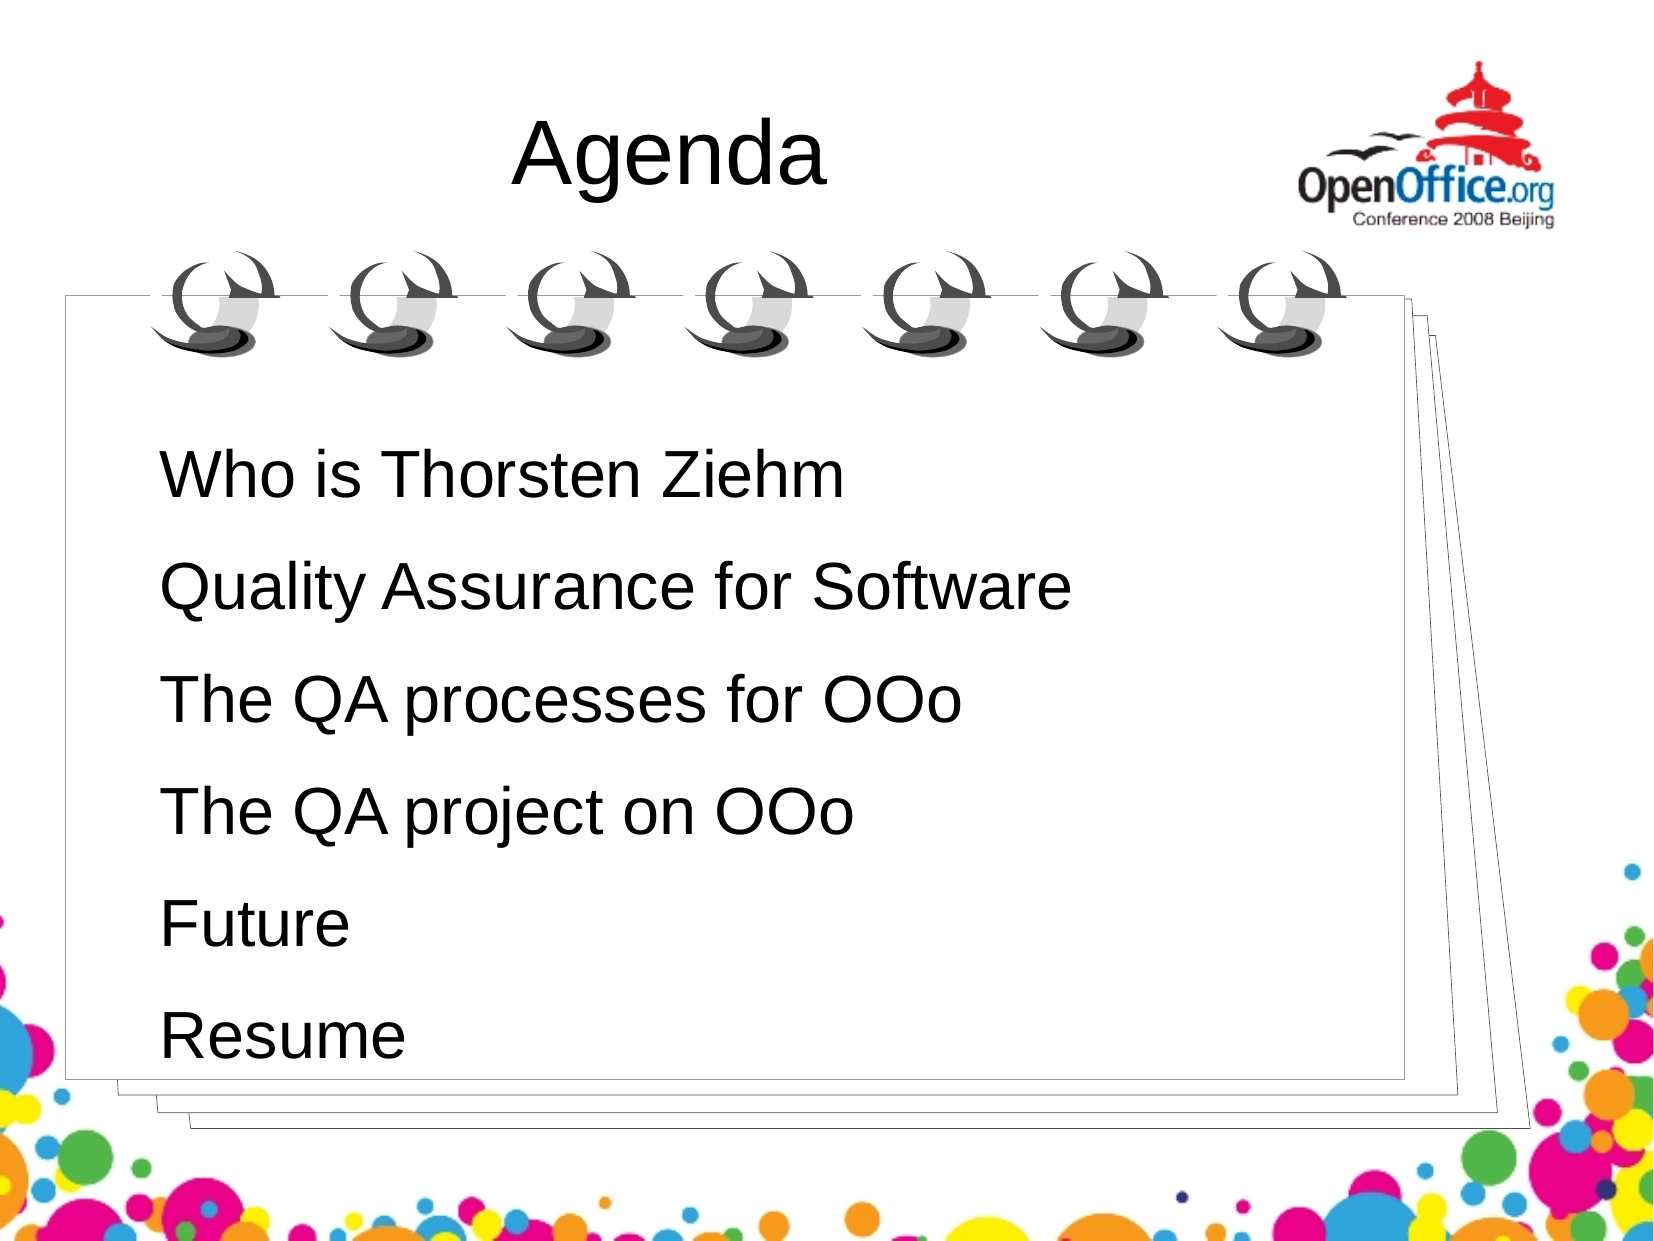

# Agenda
Who is Thorsten Ziehm
Quality Assurance for Software
The QA processes for OOo
The QA project on OOo
Future
Resume